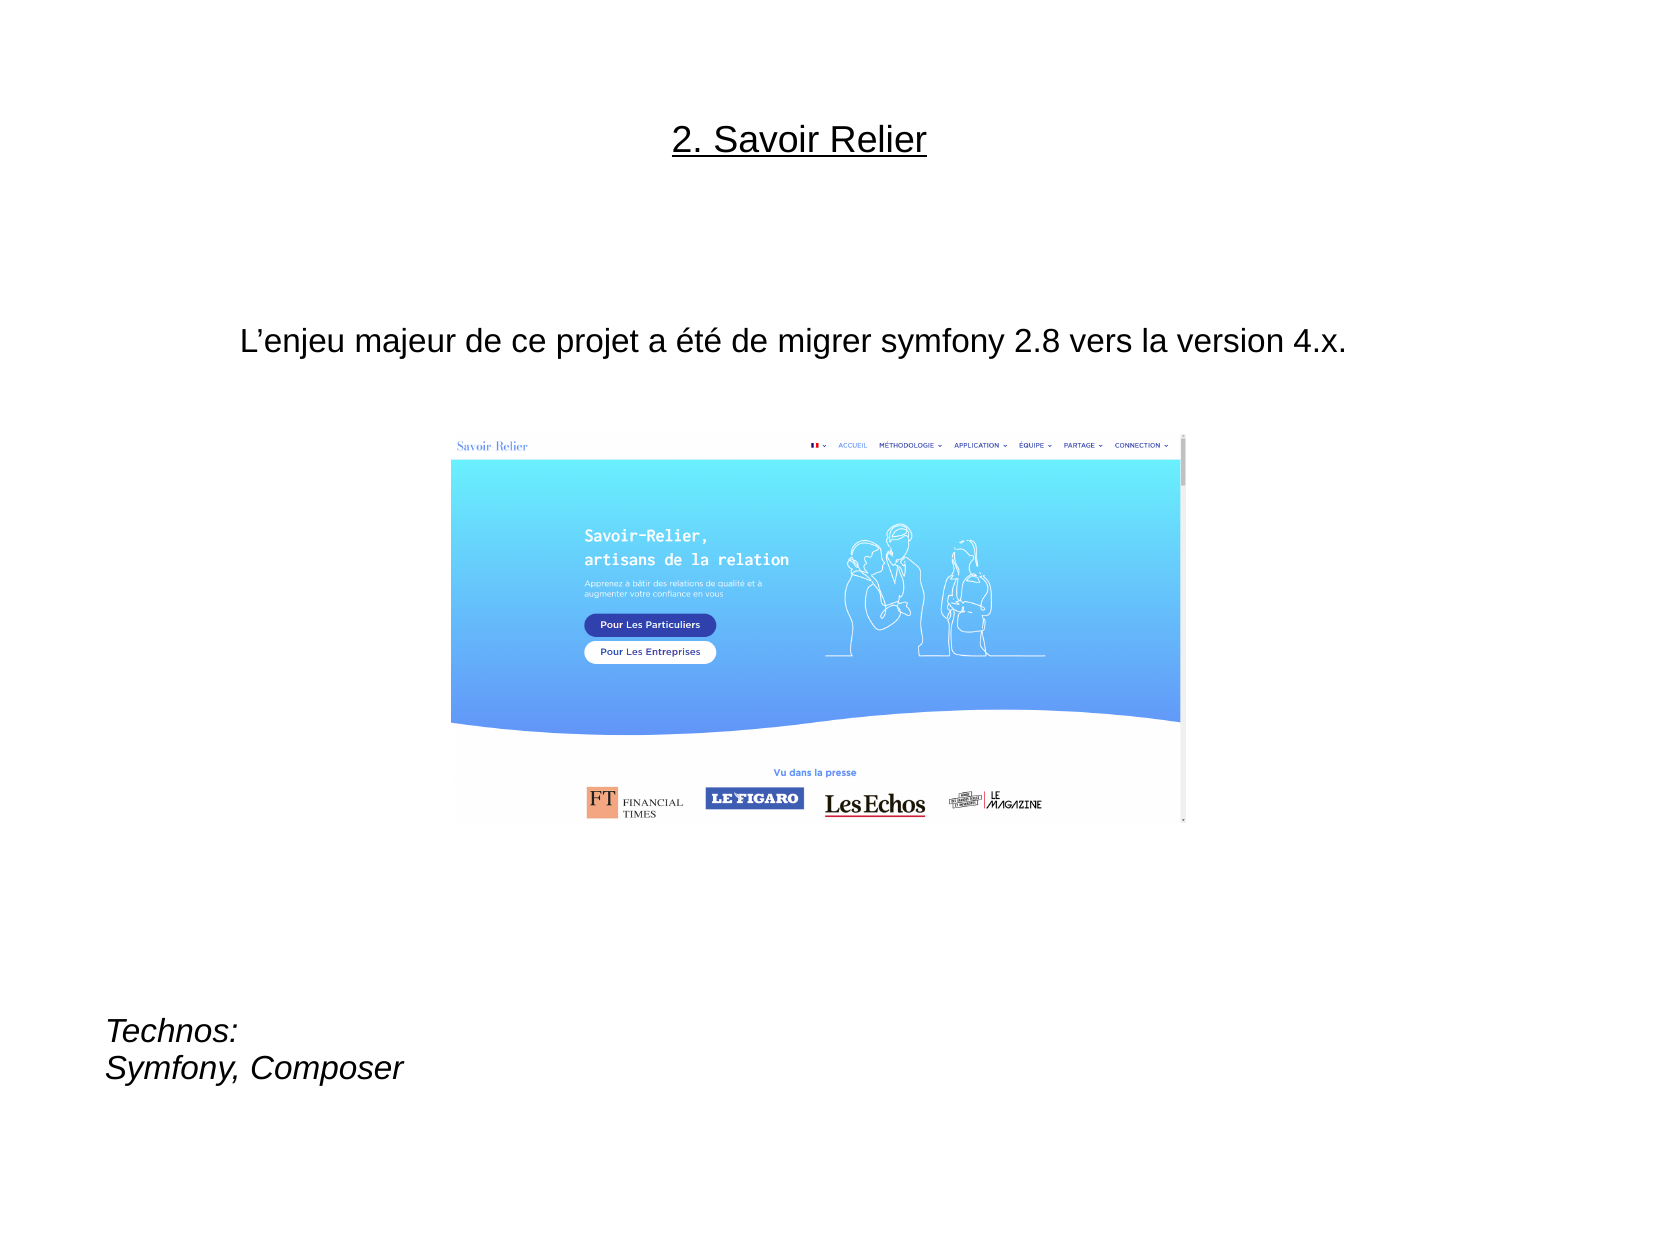

2. Savoir Relier
L’enjeu majeur de ce projet a été de migrer symfony 2.8 vers la version 4.x.
Technos:
Symfony, Composer